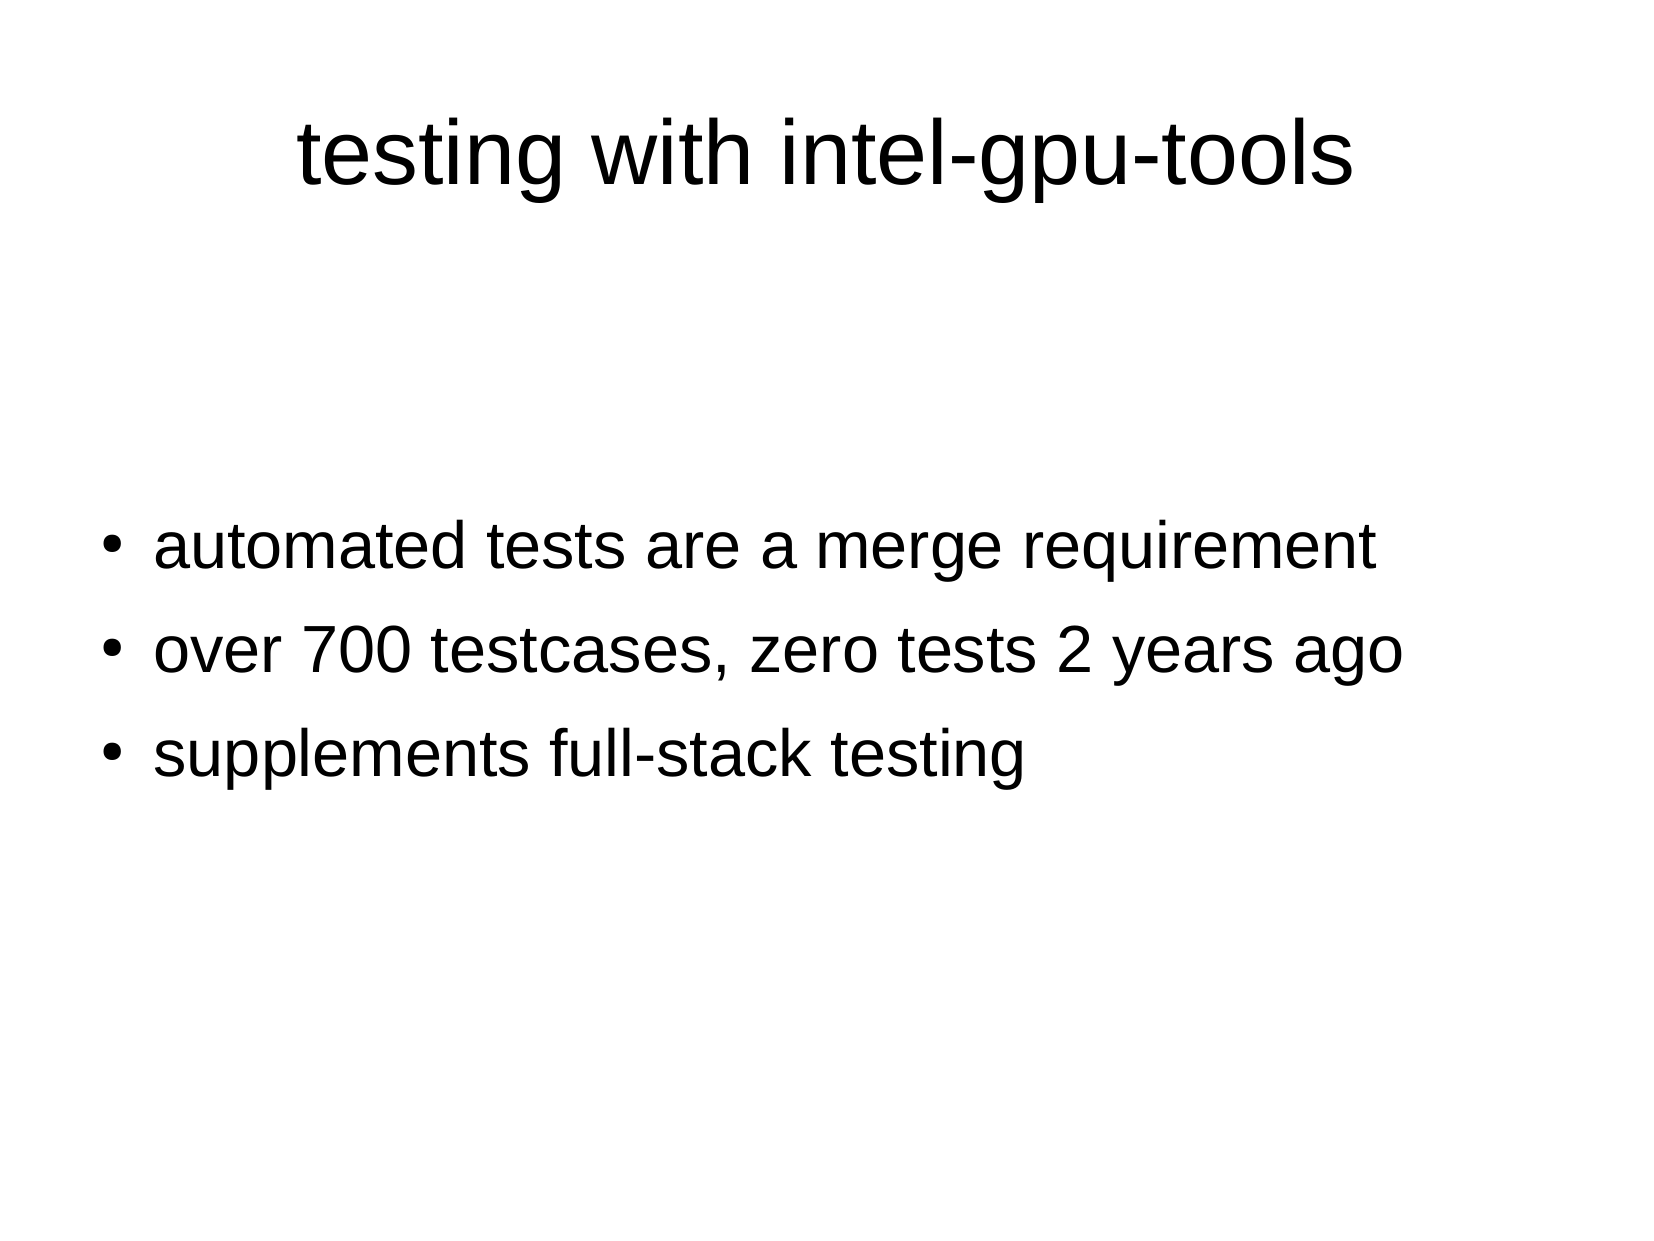

# testing with intel-gpu-tools
automated tests are a merge requirement
over 700 testcases, zero tests 2 years ago
supplements full-stack testing